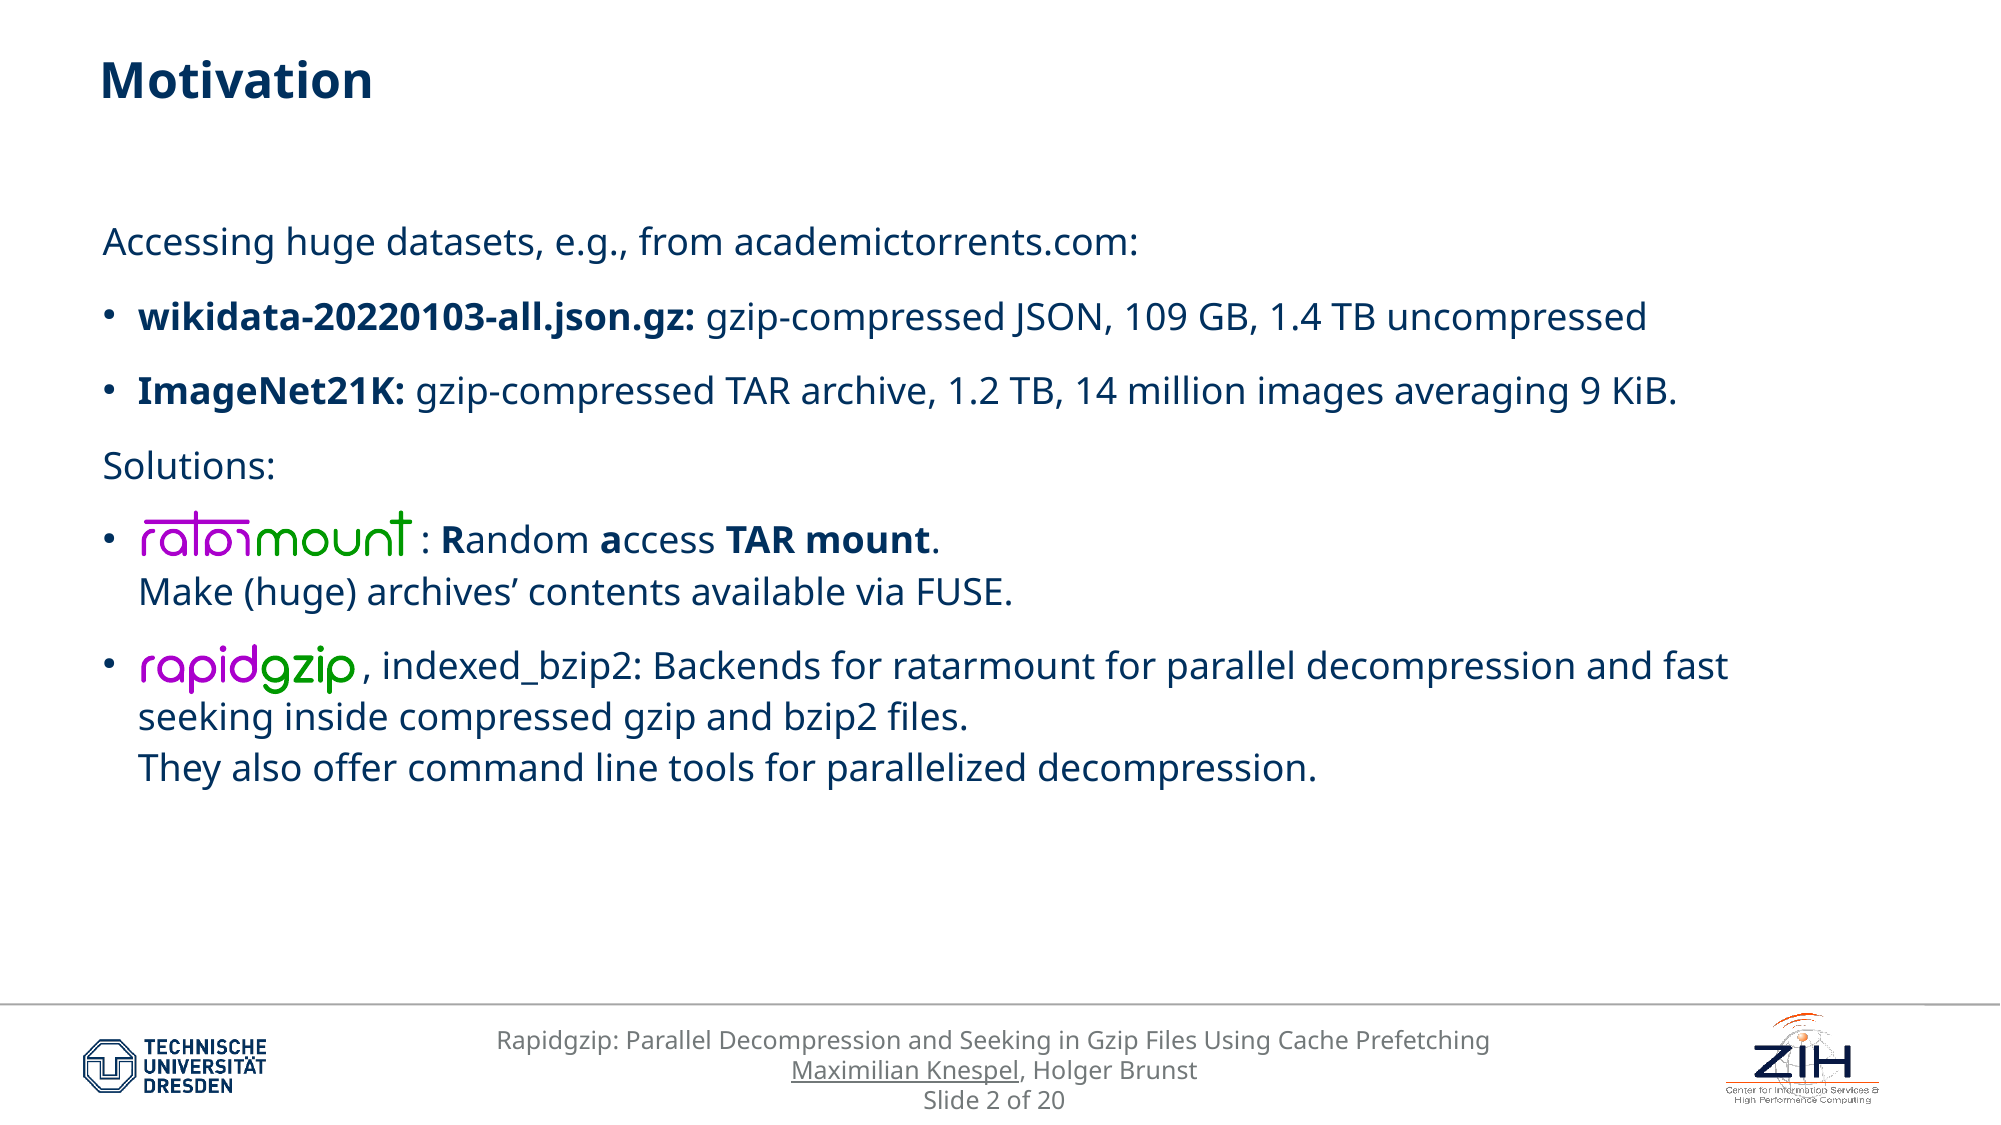

# Motivation
Accessing huge datasets, e.g., from academictorrents.com:
wikidata-20220103-all.json.gz: gzip-compressed JSON, 109 GB, 1.4 TB uncompressed
ImageNet21K: gzip-compressed TAR archive, 1.2 TB, 14 million images averaging 9 KiB.
Solutions:
 : Random access TAR mount.
Make (huge) archives’ contents available via FUSE.
 , indexed_bzip2: Backends for ratarmount for parallel decompression and fast seeking inside compressed gzip and bzip2 files.
They also offer command line tools for parallelized decompression.